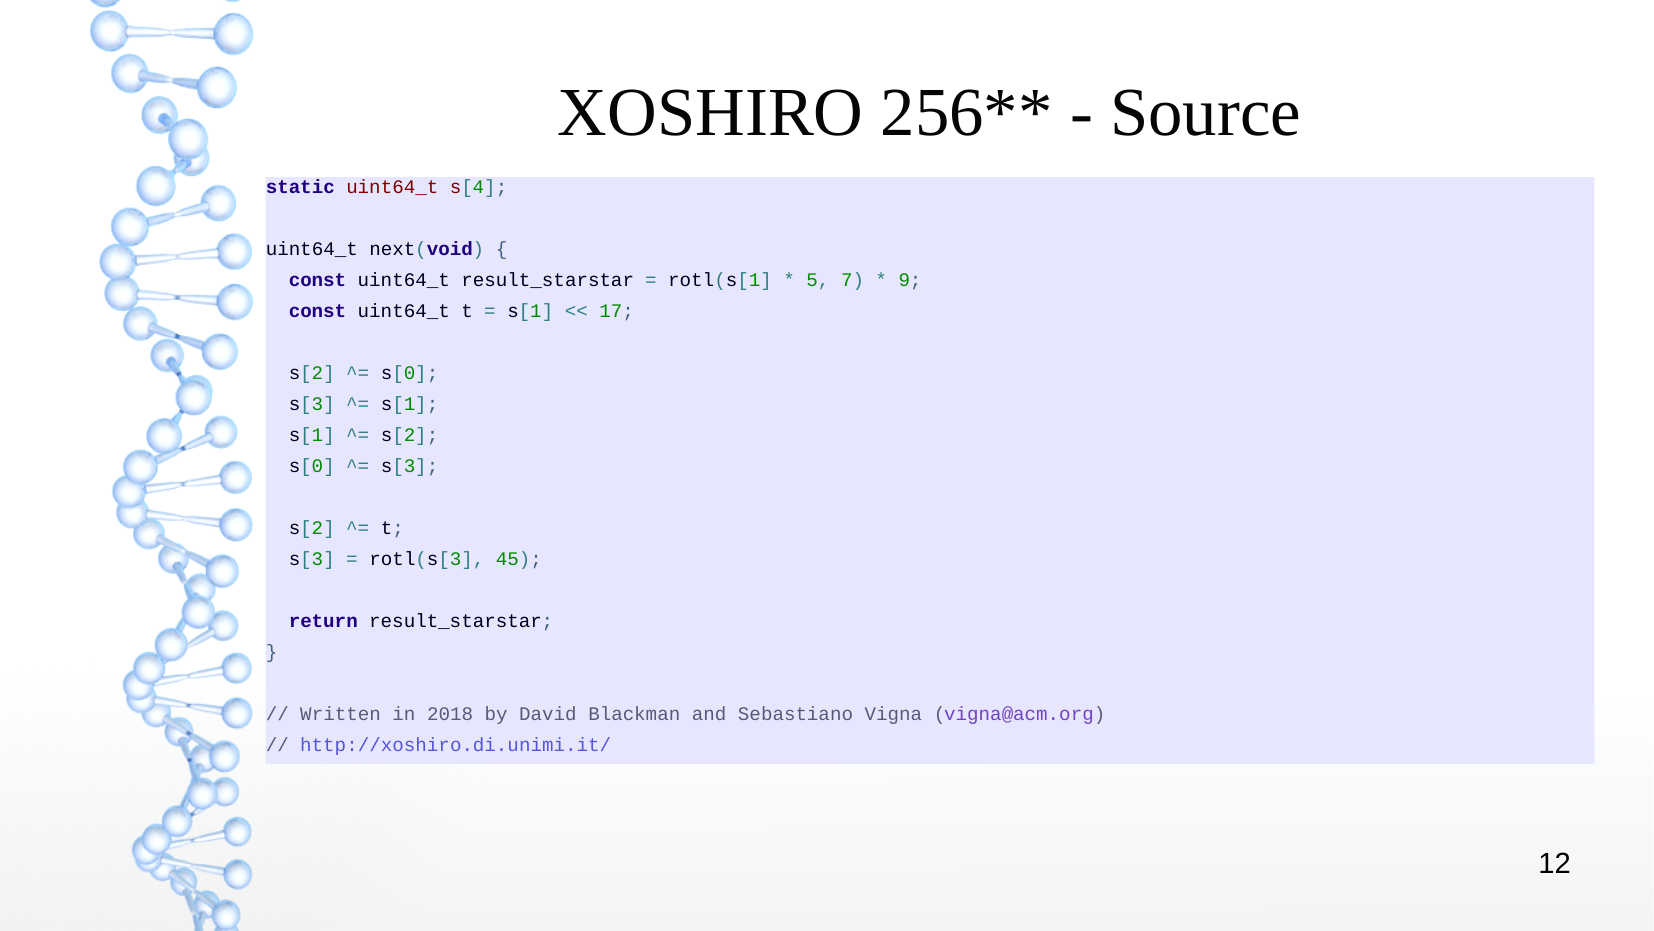

# XOSHIRO 256** - Source
static uint64_t s[4];
uint64_t next(void) {
 const uint64_t result_starstar = rotl(s[1] * 5, 7) * 9;
 const uint64_t t = s[1] << 17;
 s[2] ^= s[0];
 s[3] ^= s[1];
 s[1] ^= s[2];
 s[0] ^= s[3];
 s[2] ^= t;
 s[3] = rotl(s[3], 45);
 return result_starstar;
}
// Written in 2018 by David Blackman and Sebastiano Vigna (vigna@acm.org)
// http://xoshiro.di.unimi.it/
12